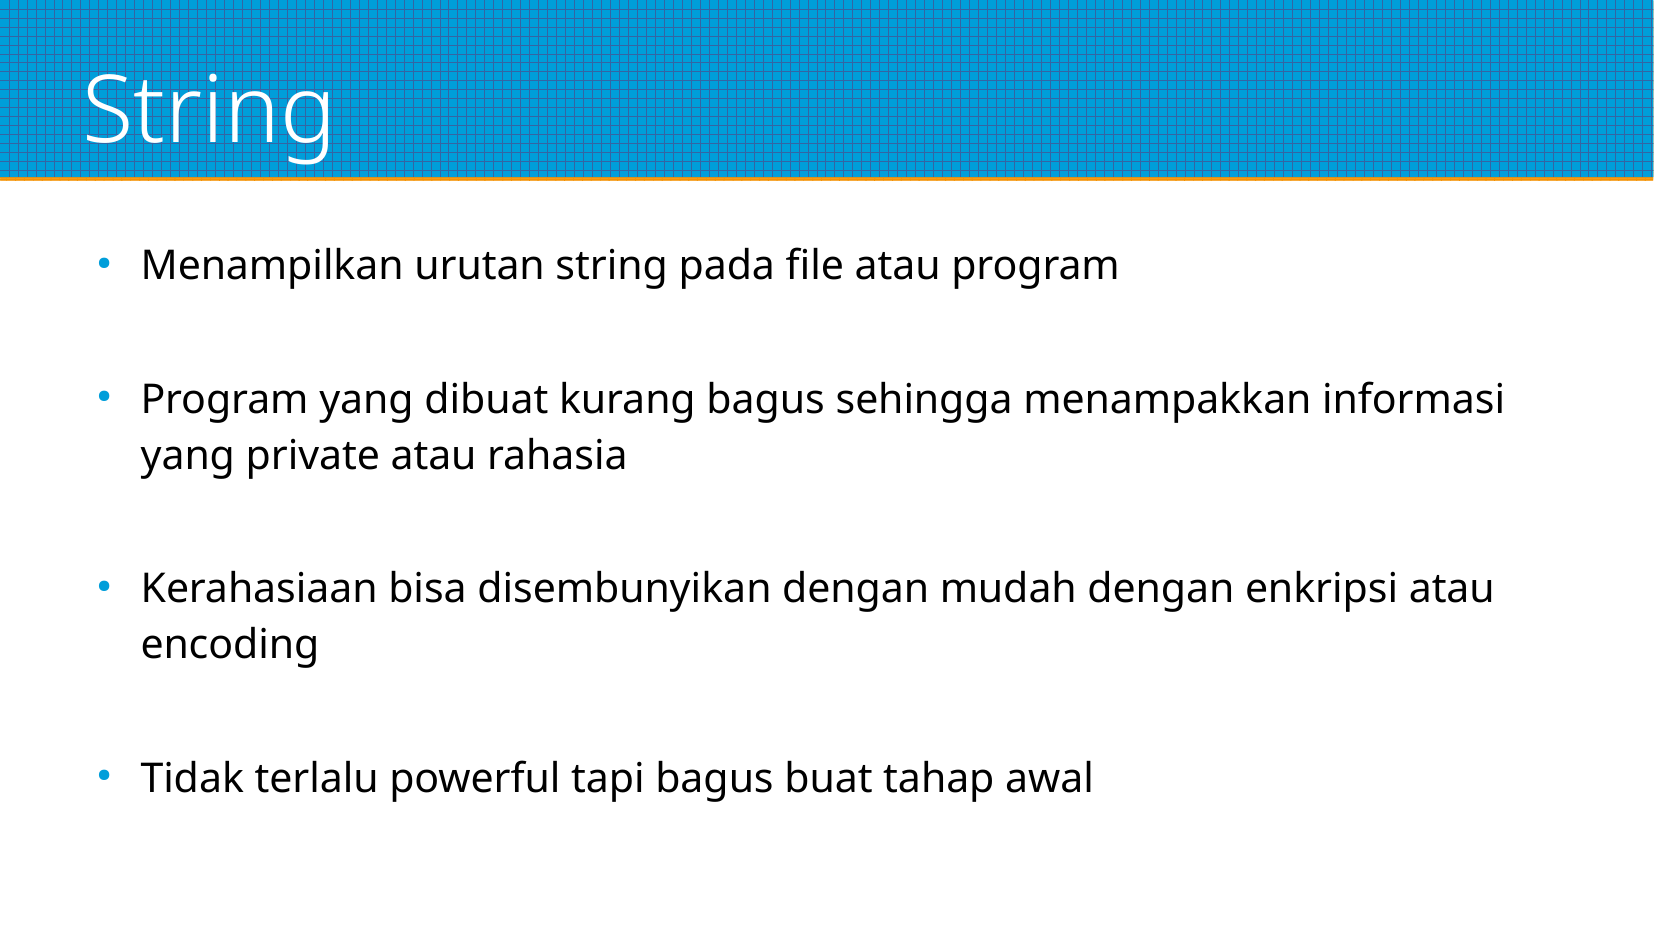

# String
Menampilkan urutan string pada file atau program
Program yang dibuat kurang bagus sehingga menampakkan informasi yang private atau rahasia
Kerahasiaan bisa disembunyikan dengan mudah dengan enkripsi atau encoding
Tidak terlalu powerful tapi bagus buat tahap awal